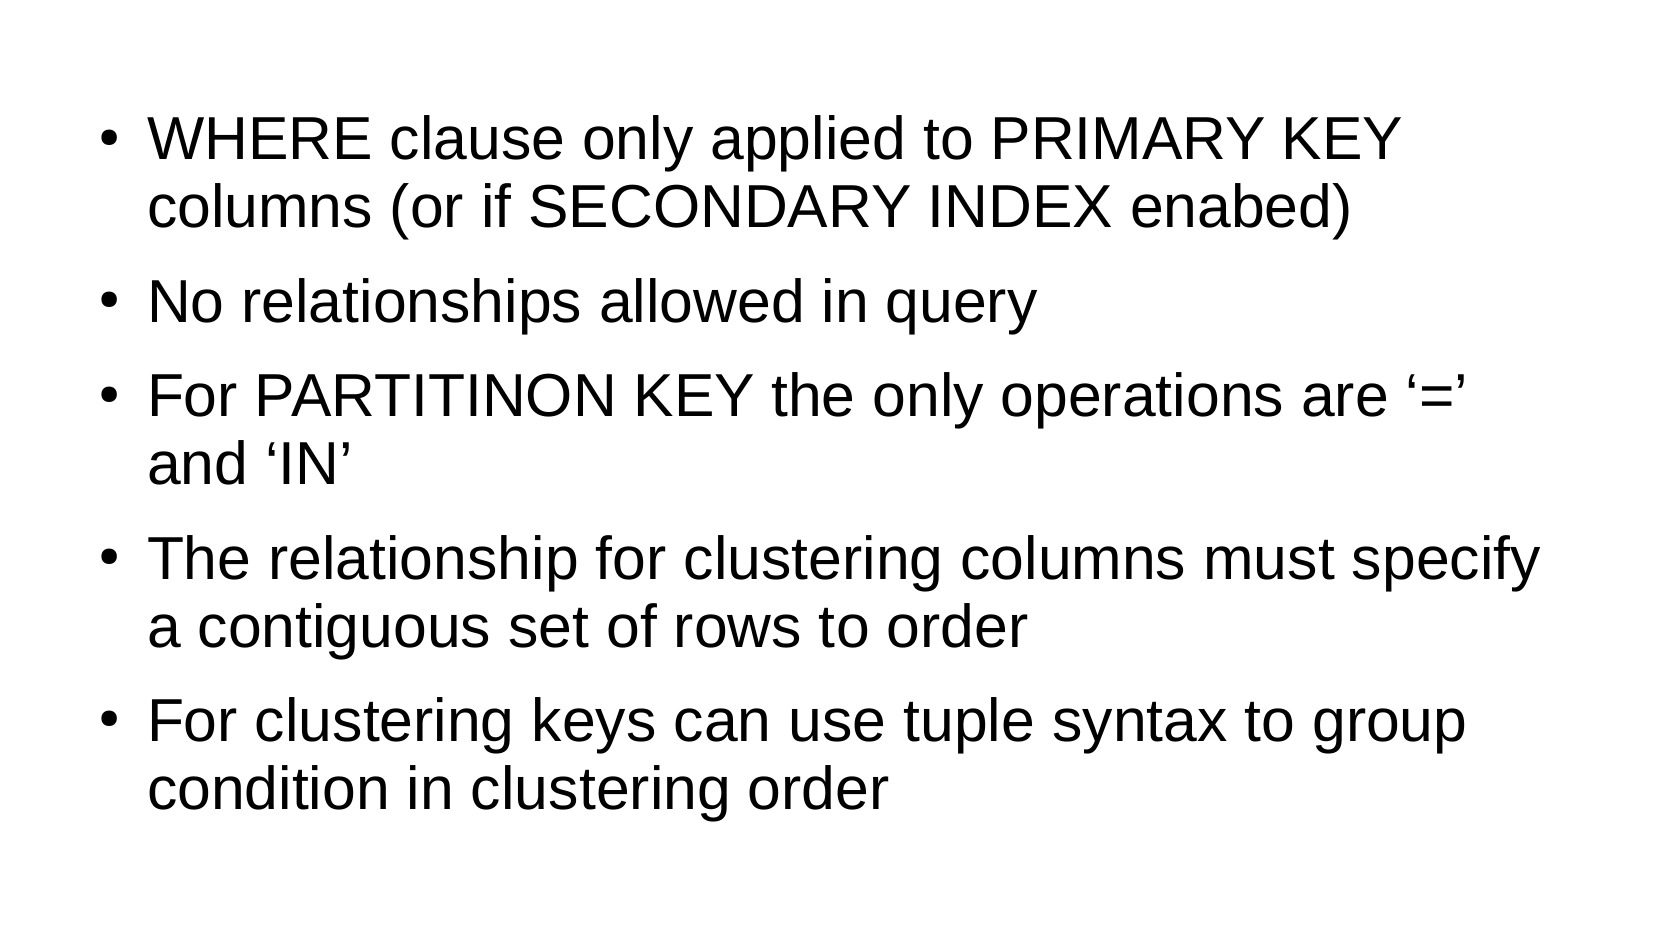

# WHERE clause only applied to PRIMARY KEY columns (or if SECONDARY INDEX enabed)
No relationships allowed in query
For PARTITINON KEY the only operations are ‘=’ and ‘IN’
The relationship for clustering columns must specify a contiguous set of rows to order
For clustering keys can use tuple syntax to group condition in clustering order